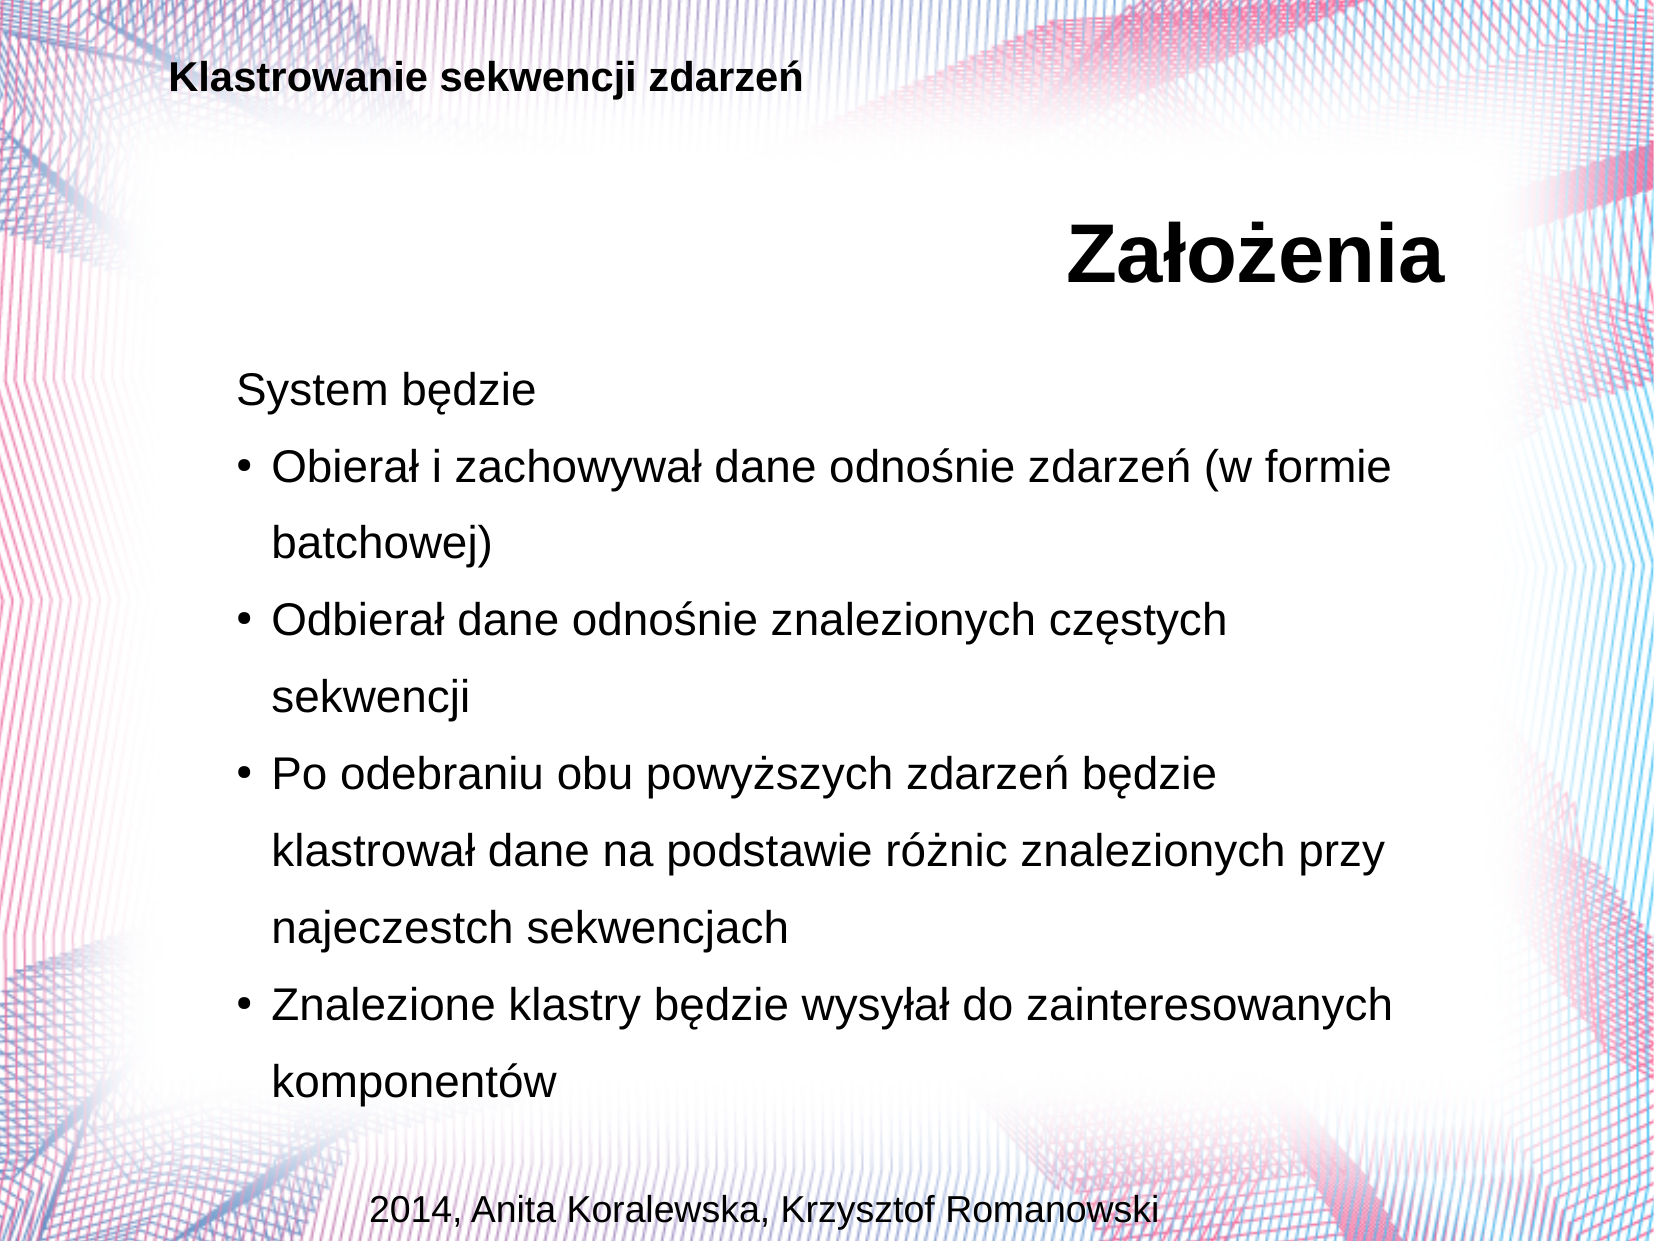

Klastrowanie sekwencji zdarzeń
Założenia
System będzie
Obierał i zachowywał dane odnośnie zdarzeń (w formie batchowej)
Odbierał dane odnośnie znalezionych częstych sekwencji
Po odebraniu obu powyższych zdarzeń będzie klastrował dane na podstawie różnic znalezionych przy najeczestch sekwencjach
Znalezione klastry będzie wysyłał do zainteresowanych komponentów
2014, Anita Koralewska, Krzysztof Romanowski